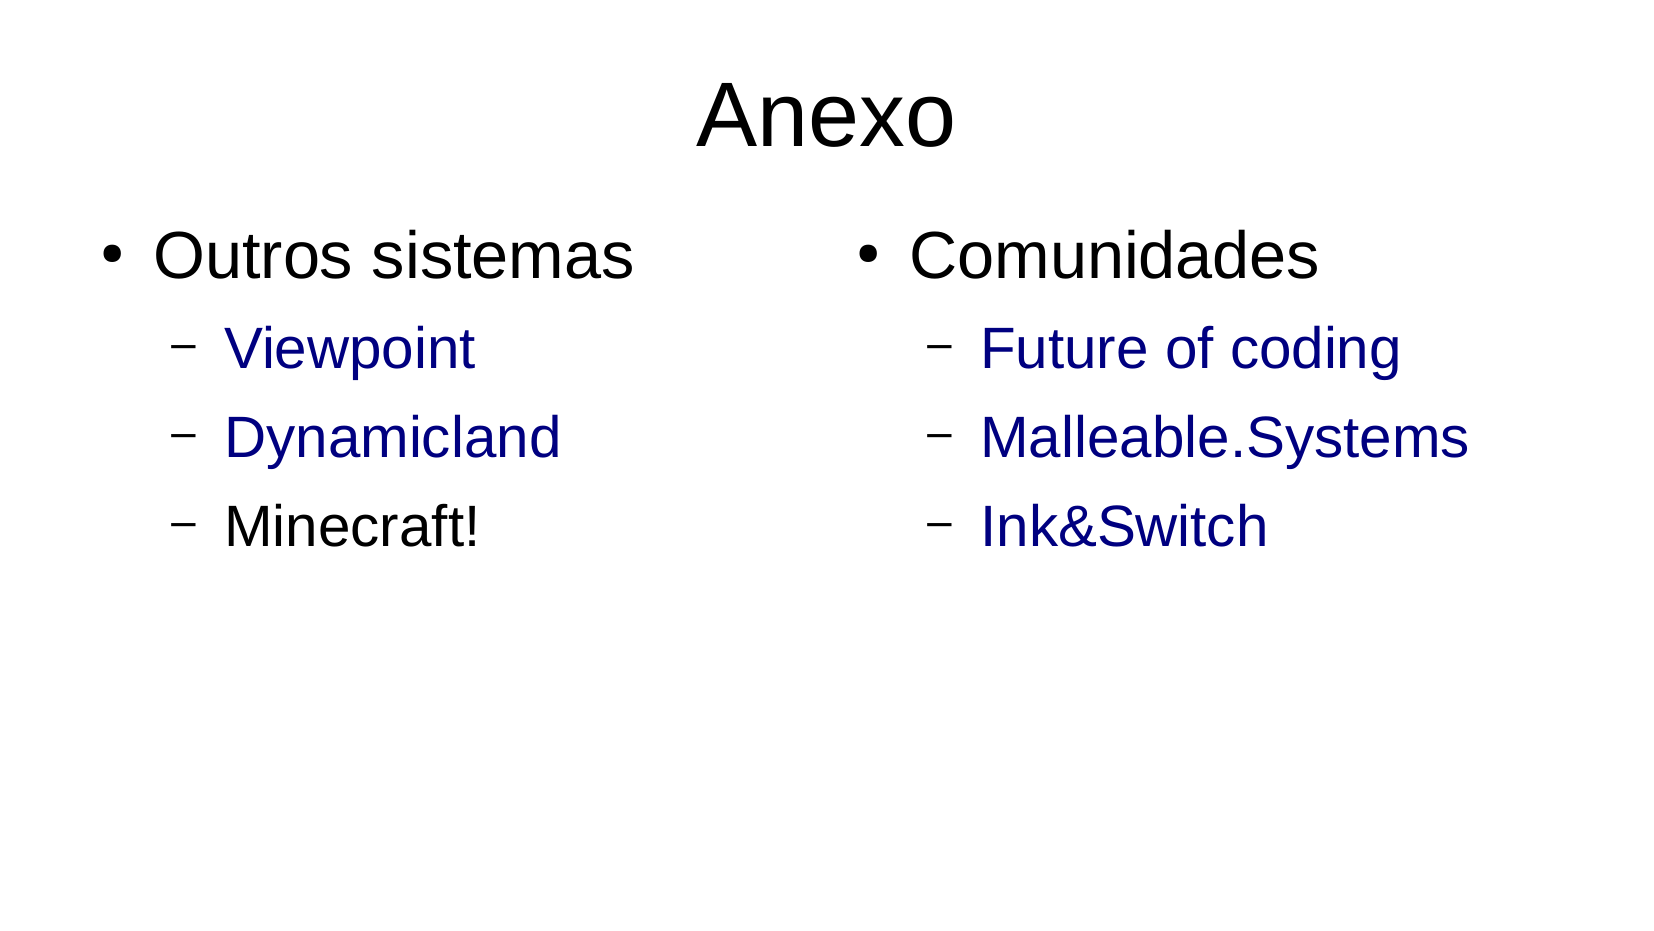

# Anexo
Outros sistemas
Viewpoint
Dynamicland
Minecraft!
Comunidades
Future of coding
Malleable.Systems
Ink&Switch